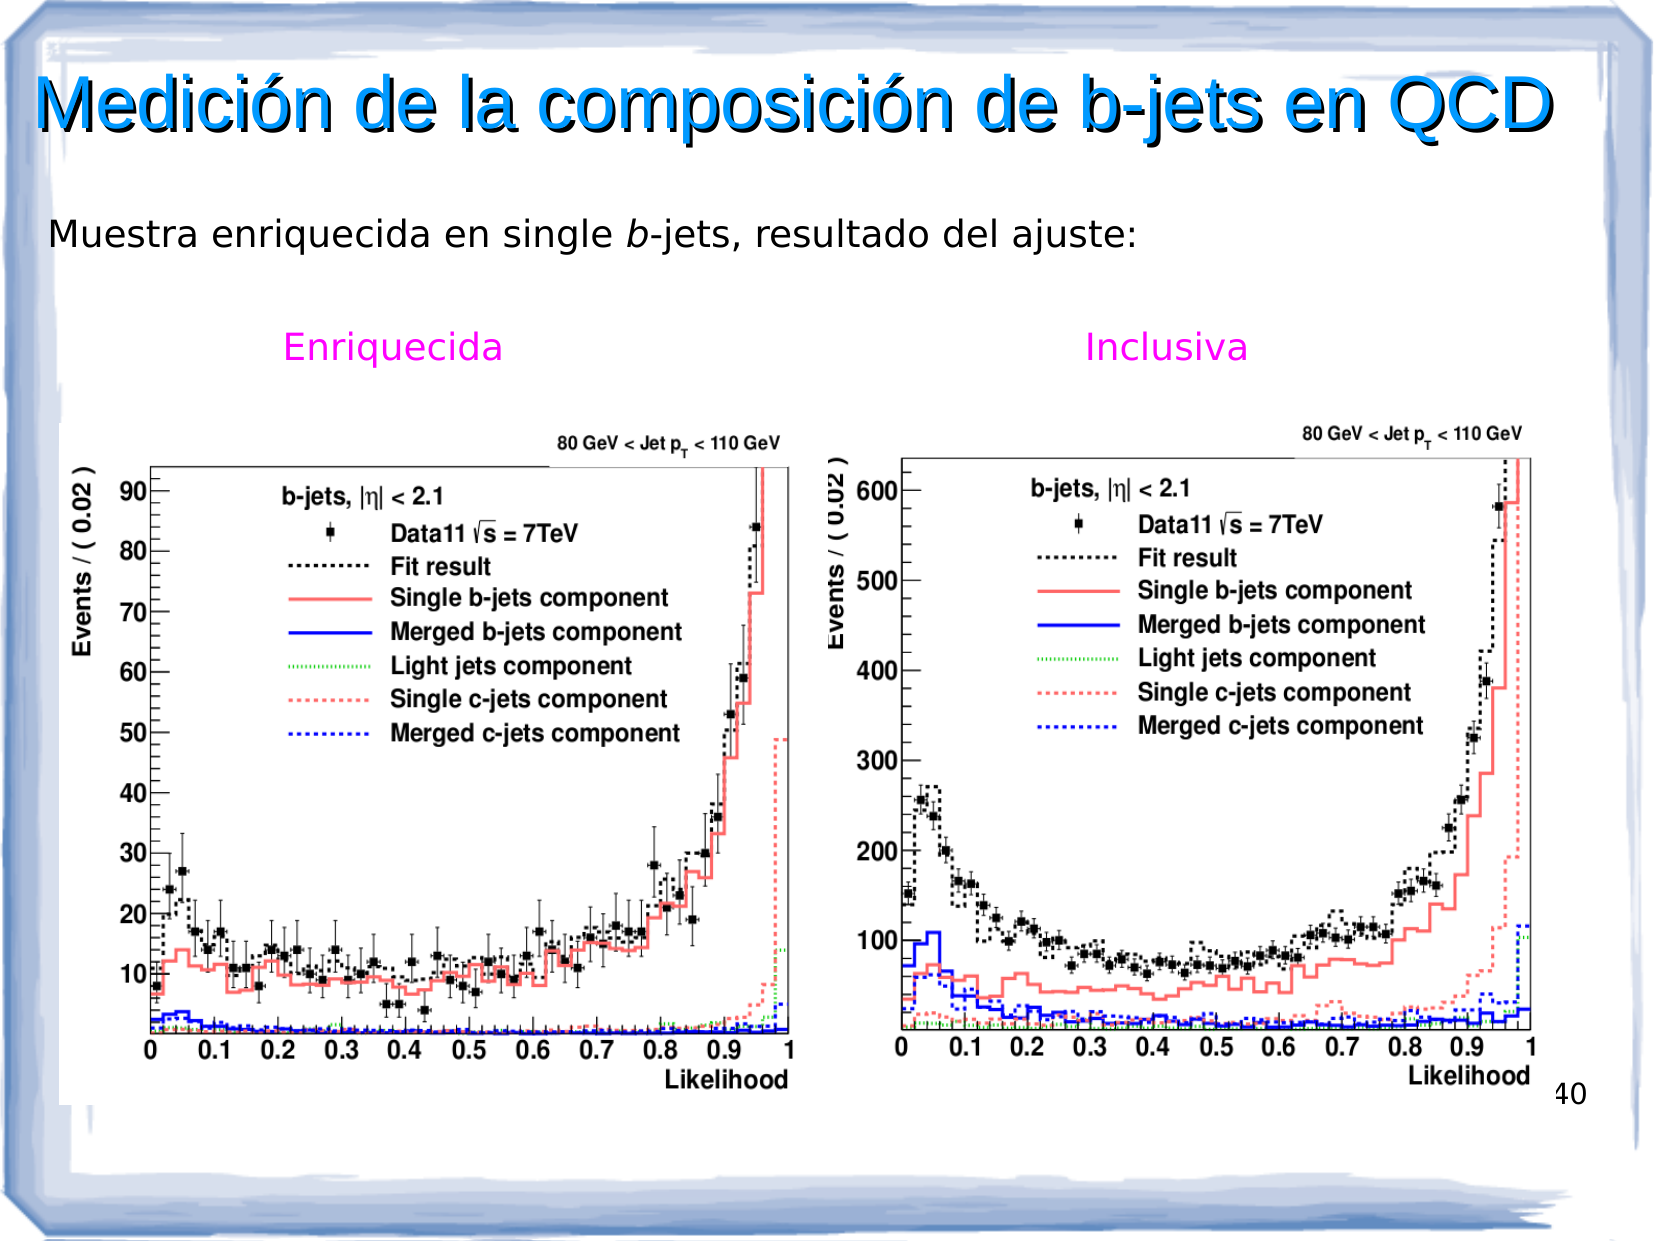

# Medición de la composición de b-jets en QCD
Muestra enriquecida en single b-jets, resultado del ajuste:
Enriquecida
Inclusiva
40